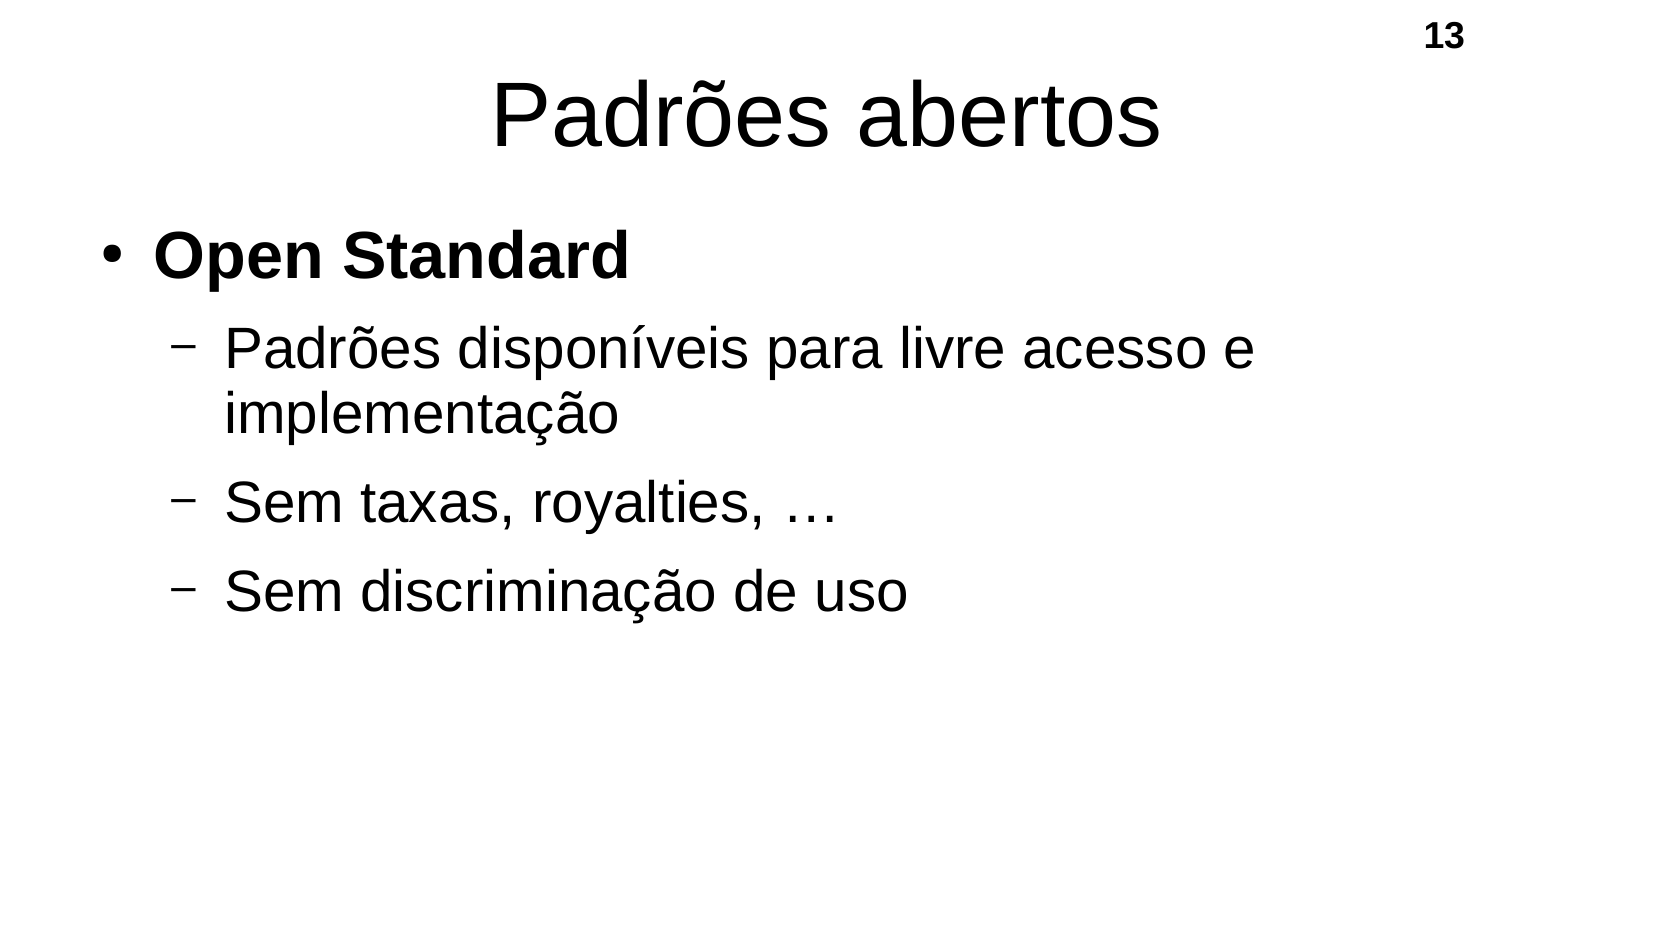

# Padrões abertos
Open Standard
Padrões disponíveis para livre acesso e implementação
Sem taxas, royalties, …
Sem discriminação de uso